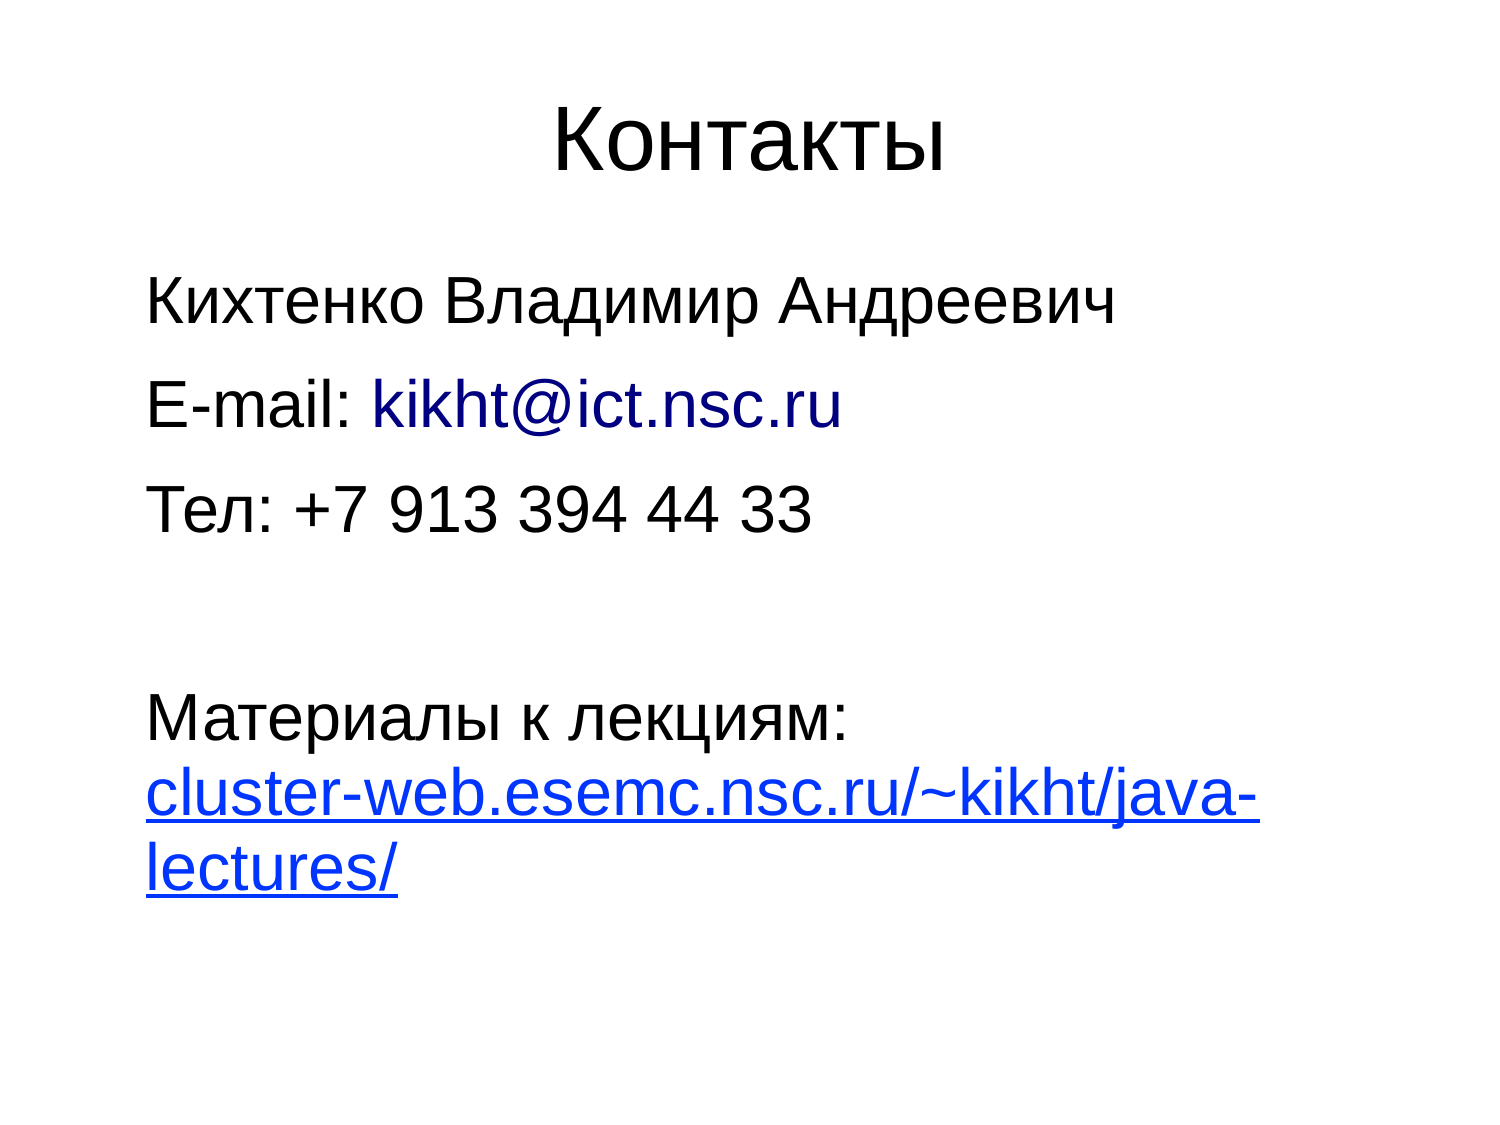

# Контакты
Кихтенко Владимир Андреевич
E-mail: kikht@ict.nsc.ru
Тел: +7 913 394 44 33
Материалы к лекциям:
cluster-web.esemc.nsc.ru/~kikht/java-lectures/